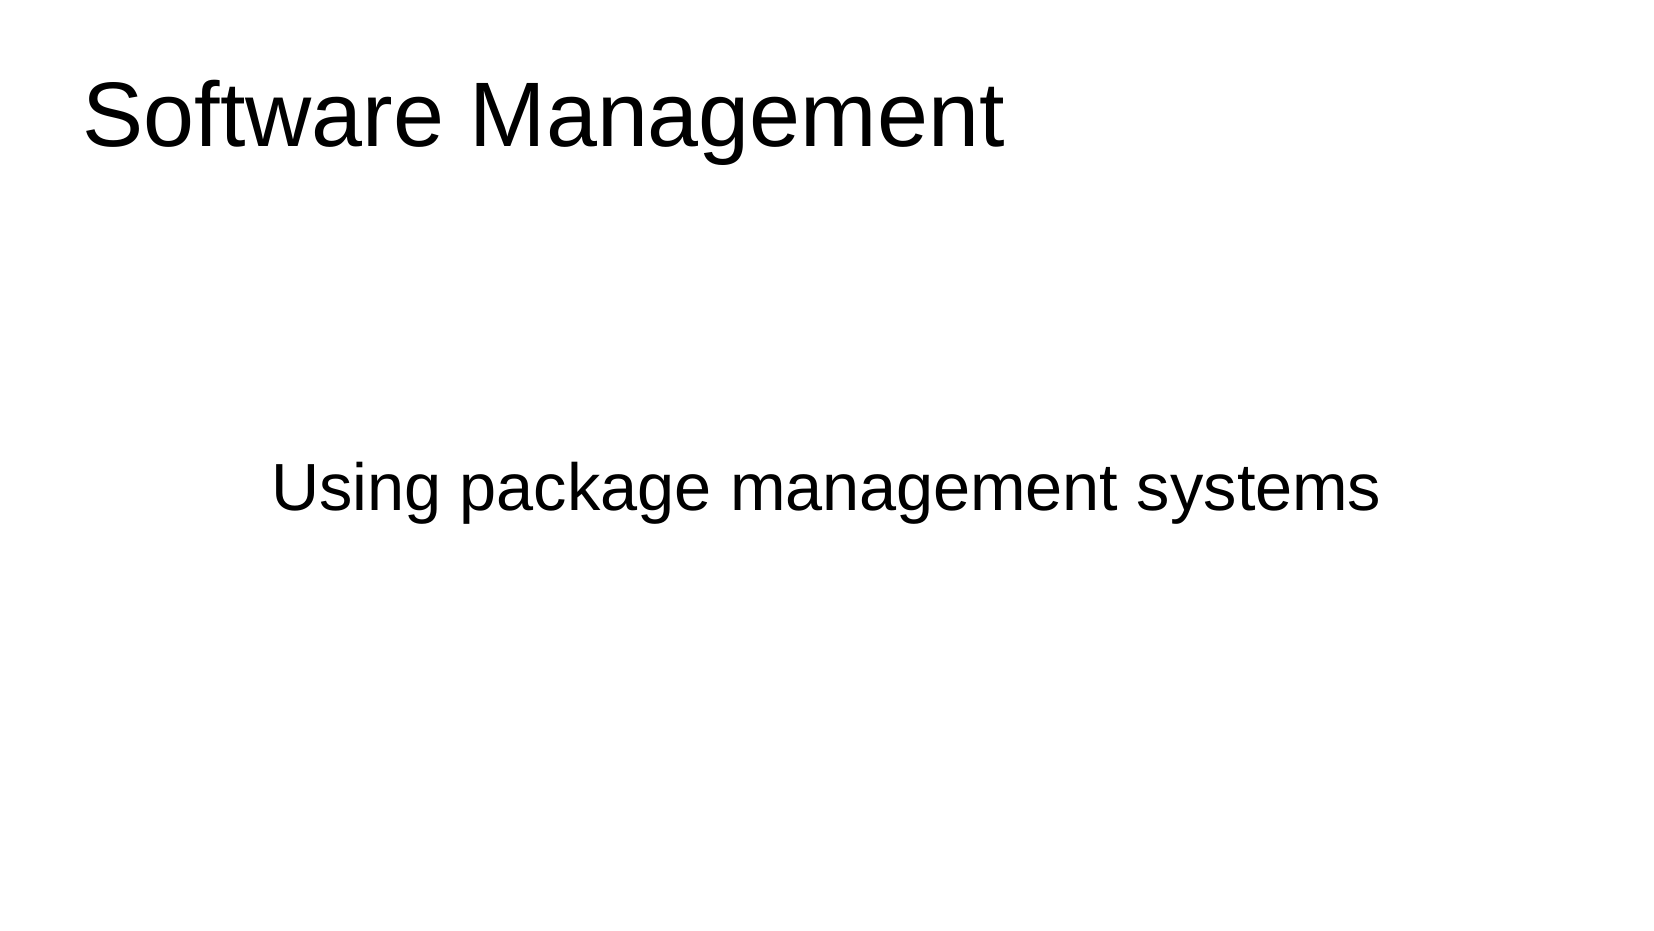

# Software Management
Using package management systems